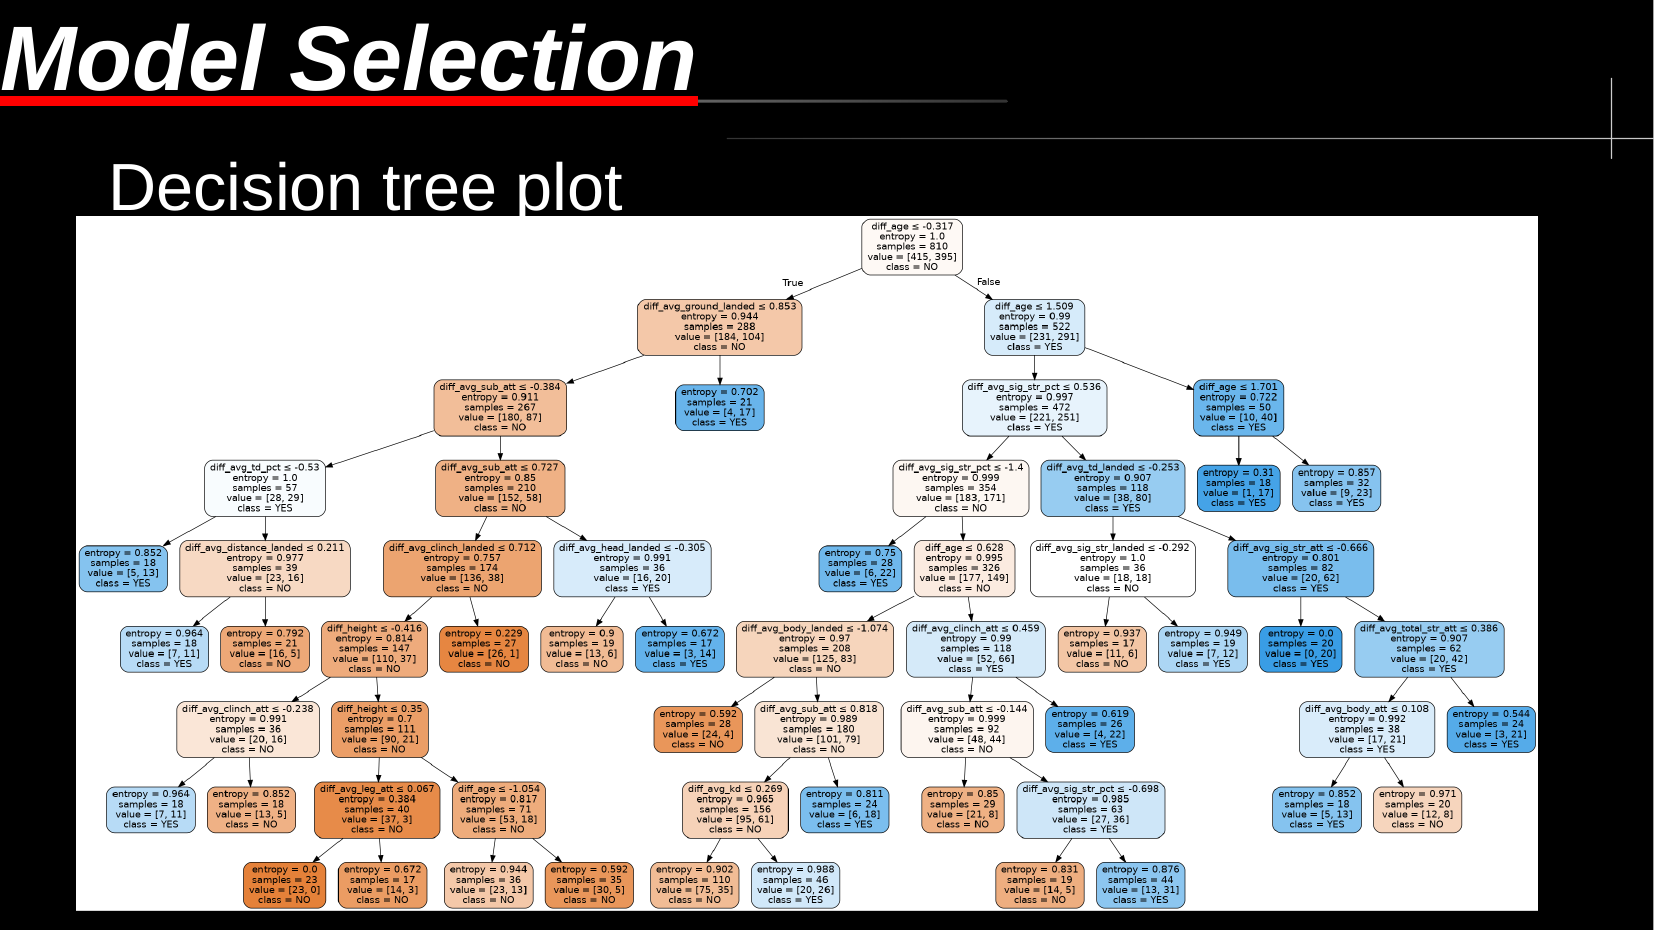

# Model Selection
Decision tree plot
19